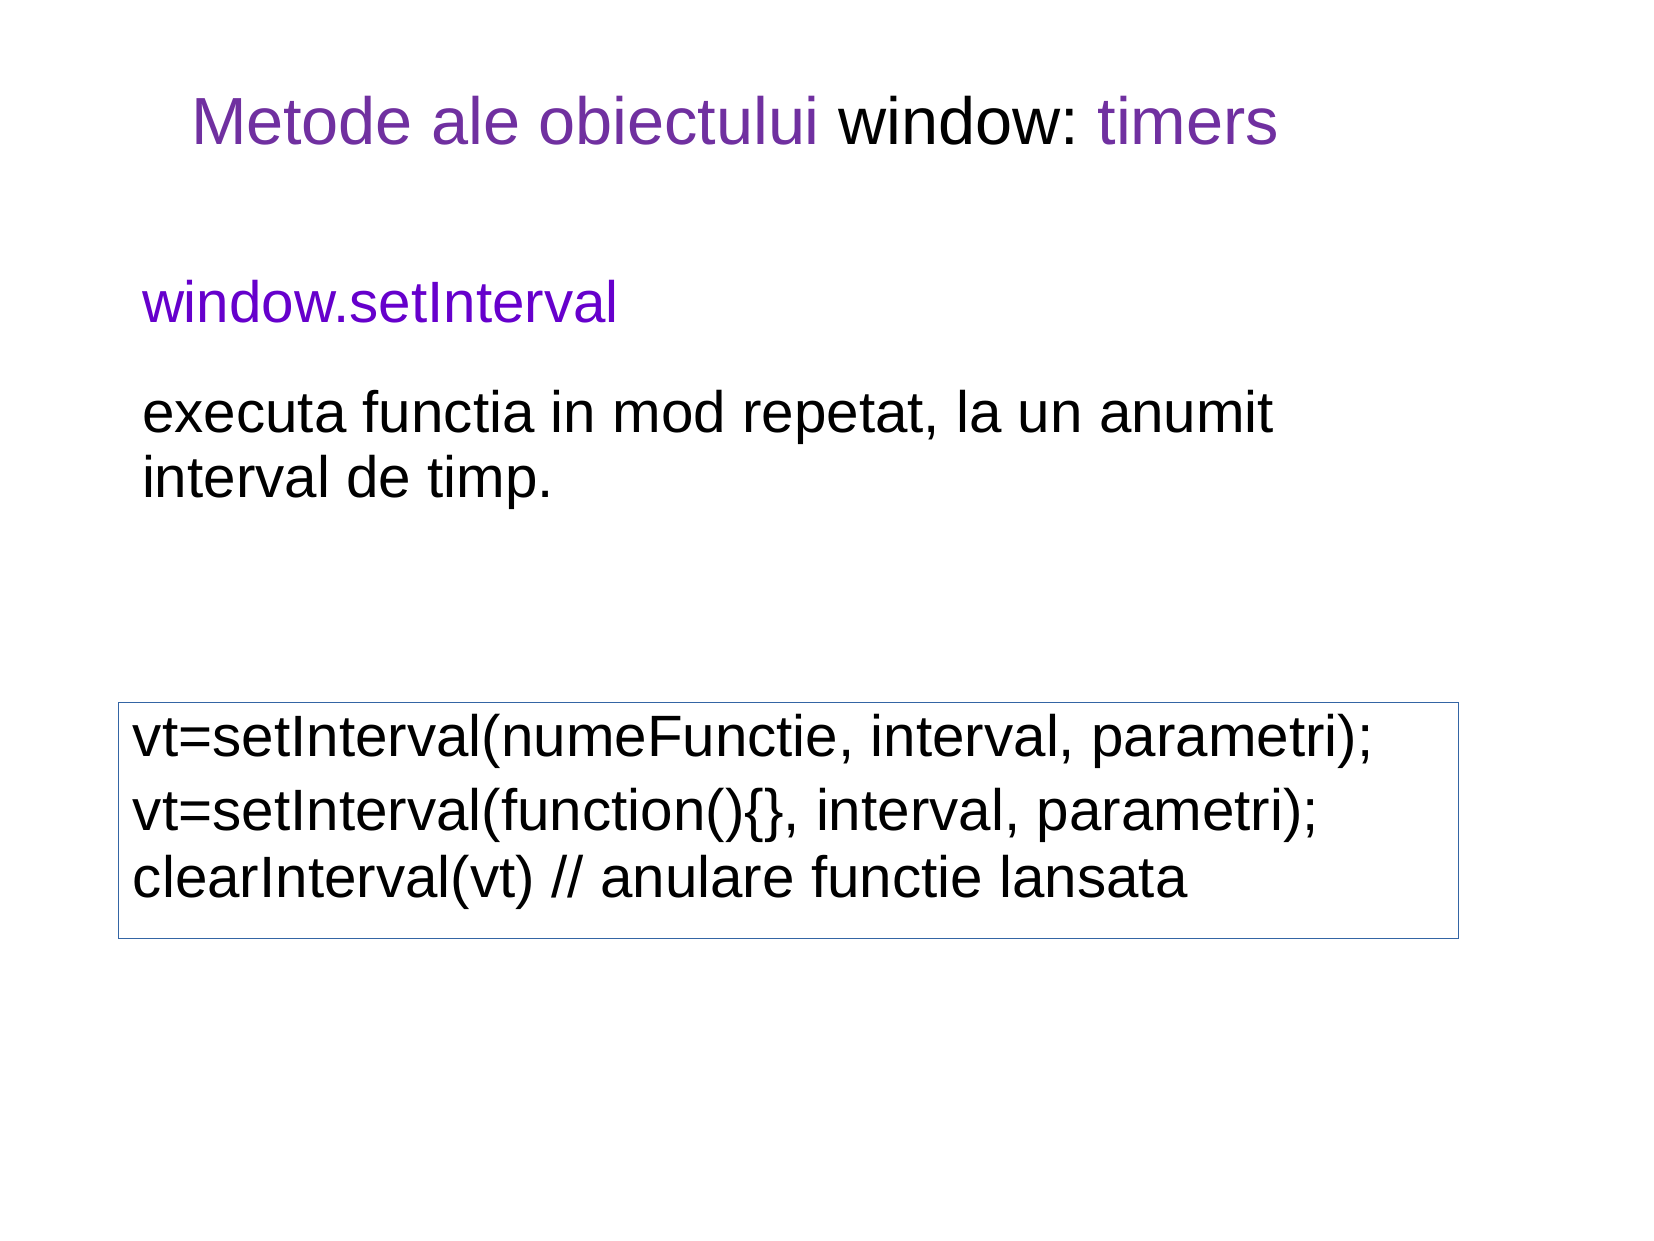

Metode ale obiectului window: timers
window.setInterval
executa functia in mod repetat, la un anumit interval de timp.
vt=setInterval(numeFunctie, interval, parametri);
vt=setInterval(function(){}, interval, parametri);
clearInterval(vt) // anulare functie lansata